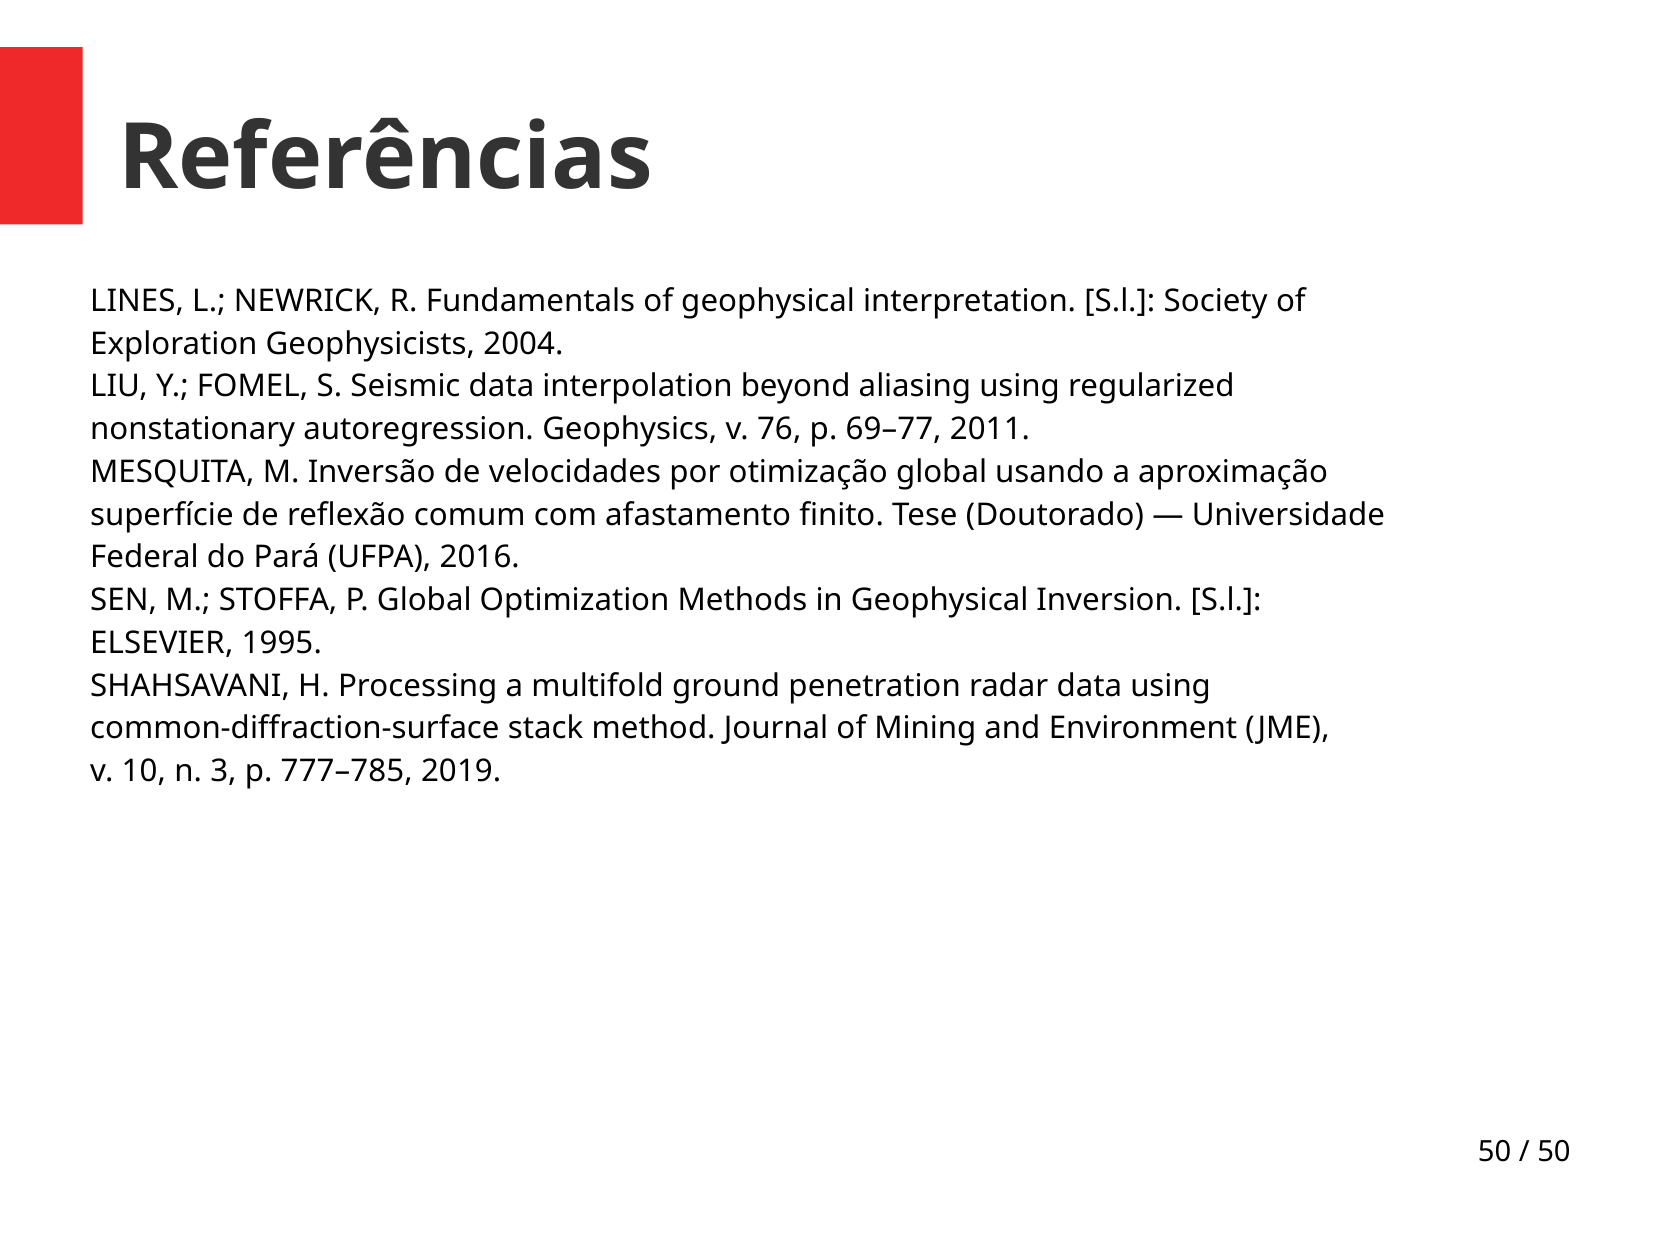

# Referências
LINES, L.; NEWRICK, R. Fundamentals of geophysical interpretation. [S.l.]: Society of
Exploration Geophysicists, 2004.
LIU, Y.; FOMEL, S. Seismic data interpolation beyond aliasing using regularized
nonstationary autoregression. Geophysics, v. 76, p. 69–77, 2011.
MESQUITA, M. Inversão de velocidades por otimização global usando a aproximação
superfície de reflexão comum com afastamento finito. Tese (Doutorado) — Universidade
Federal do Pará (UFPA), 2016.
SEN, M.; STOFFA, P. Global Optimization Methods in Geophysical Inversion. [S.l.]:
ELSEVIER, 1995.
SHAHSAVANI, H. Processing a multifold ground penetration radar data using
common-diffraction-surface stack method. Journal of Mining and Environment (JME),
v. 10, n. 3, p. 777–785, 2019.
50